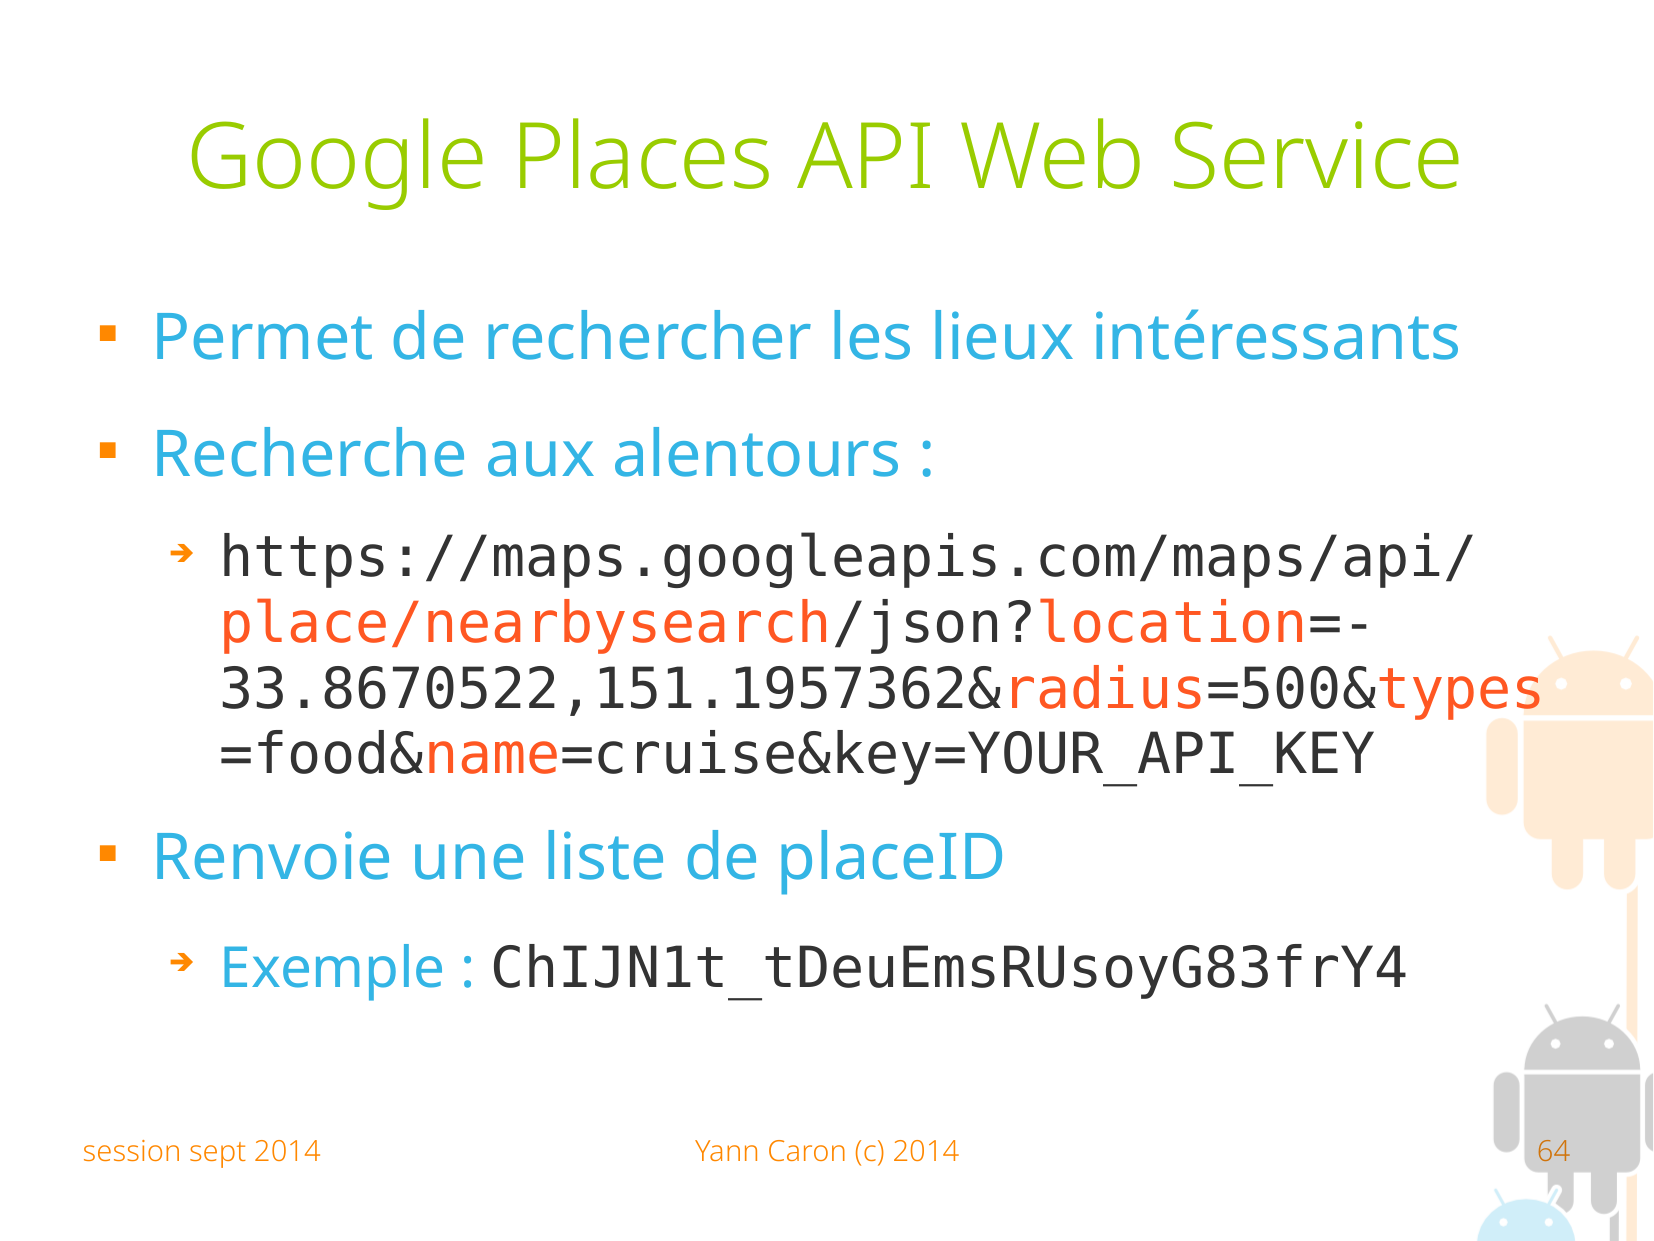

# Google Places API Web Service
Permet de rechercher les lieux intéressants
Recherche aux alentours :
https://maps.googleapis.com/maps/api/place/nearbysearch/json?location=-33.8670522,151.1957362&radius=500&types=food&name=cruise&key=YOUR_API_KEY
Renvoie une liste de placeID
Exemple : ChIJN1t_tDeuEmsRUsoyG83frY4
session sept 2014
Yann Caron (c) 2014
64